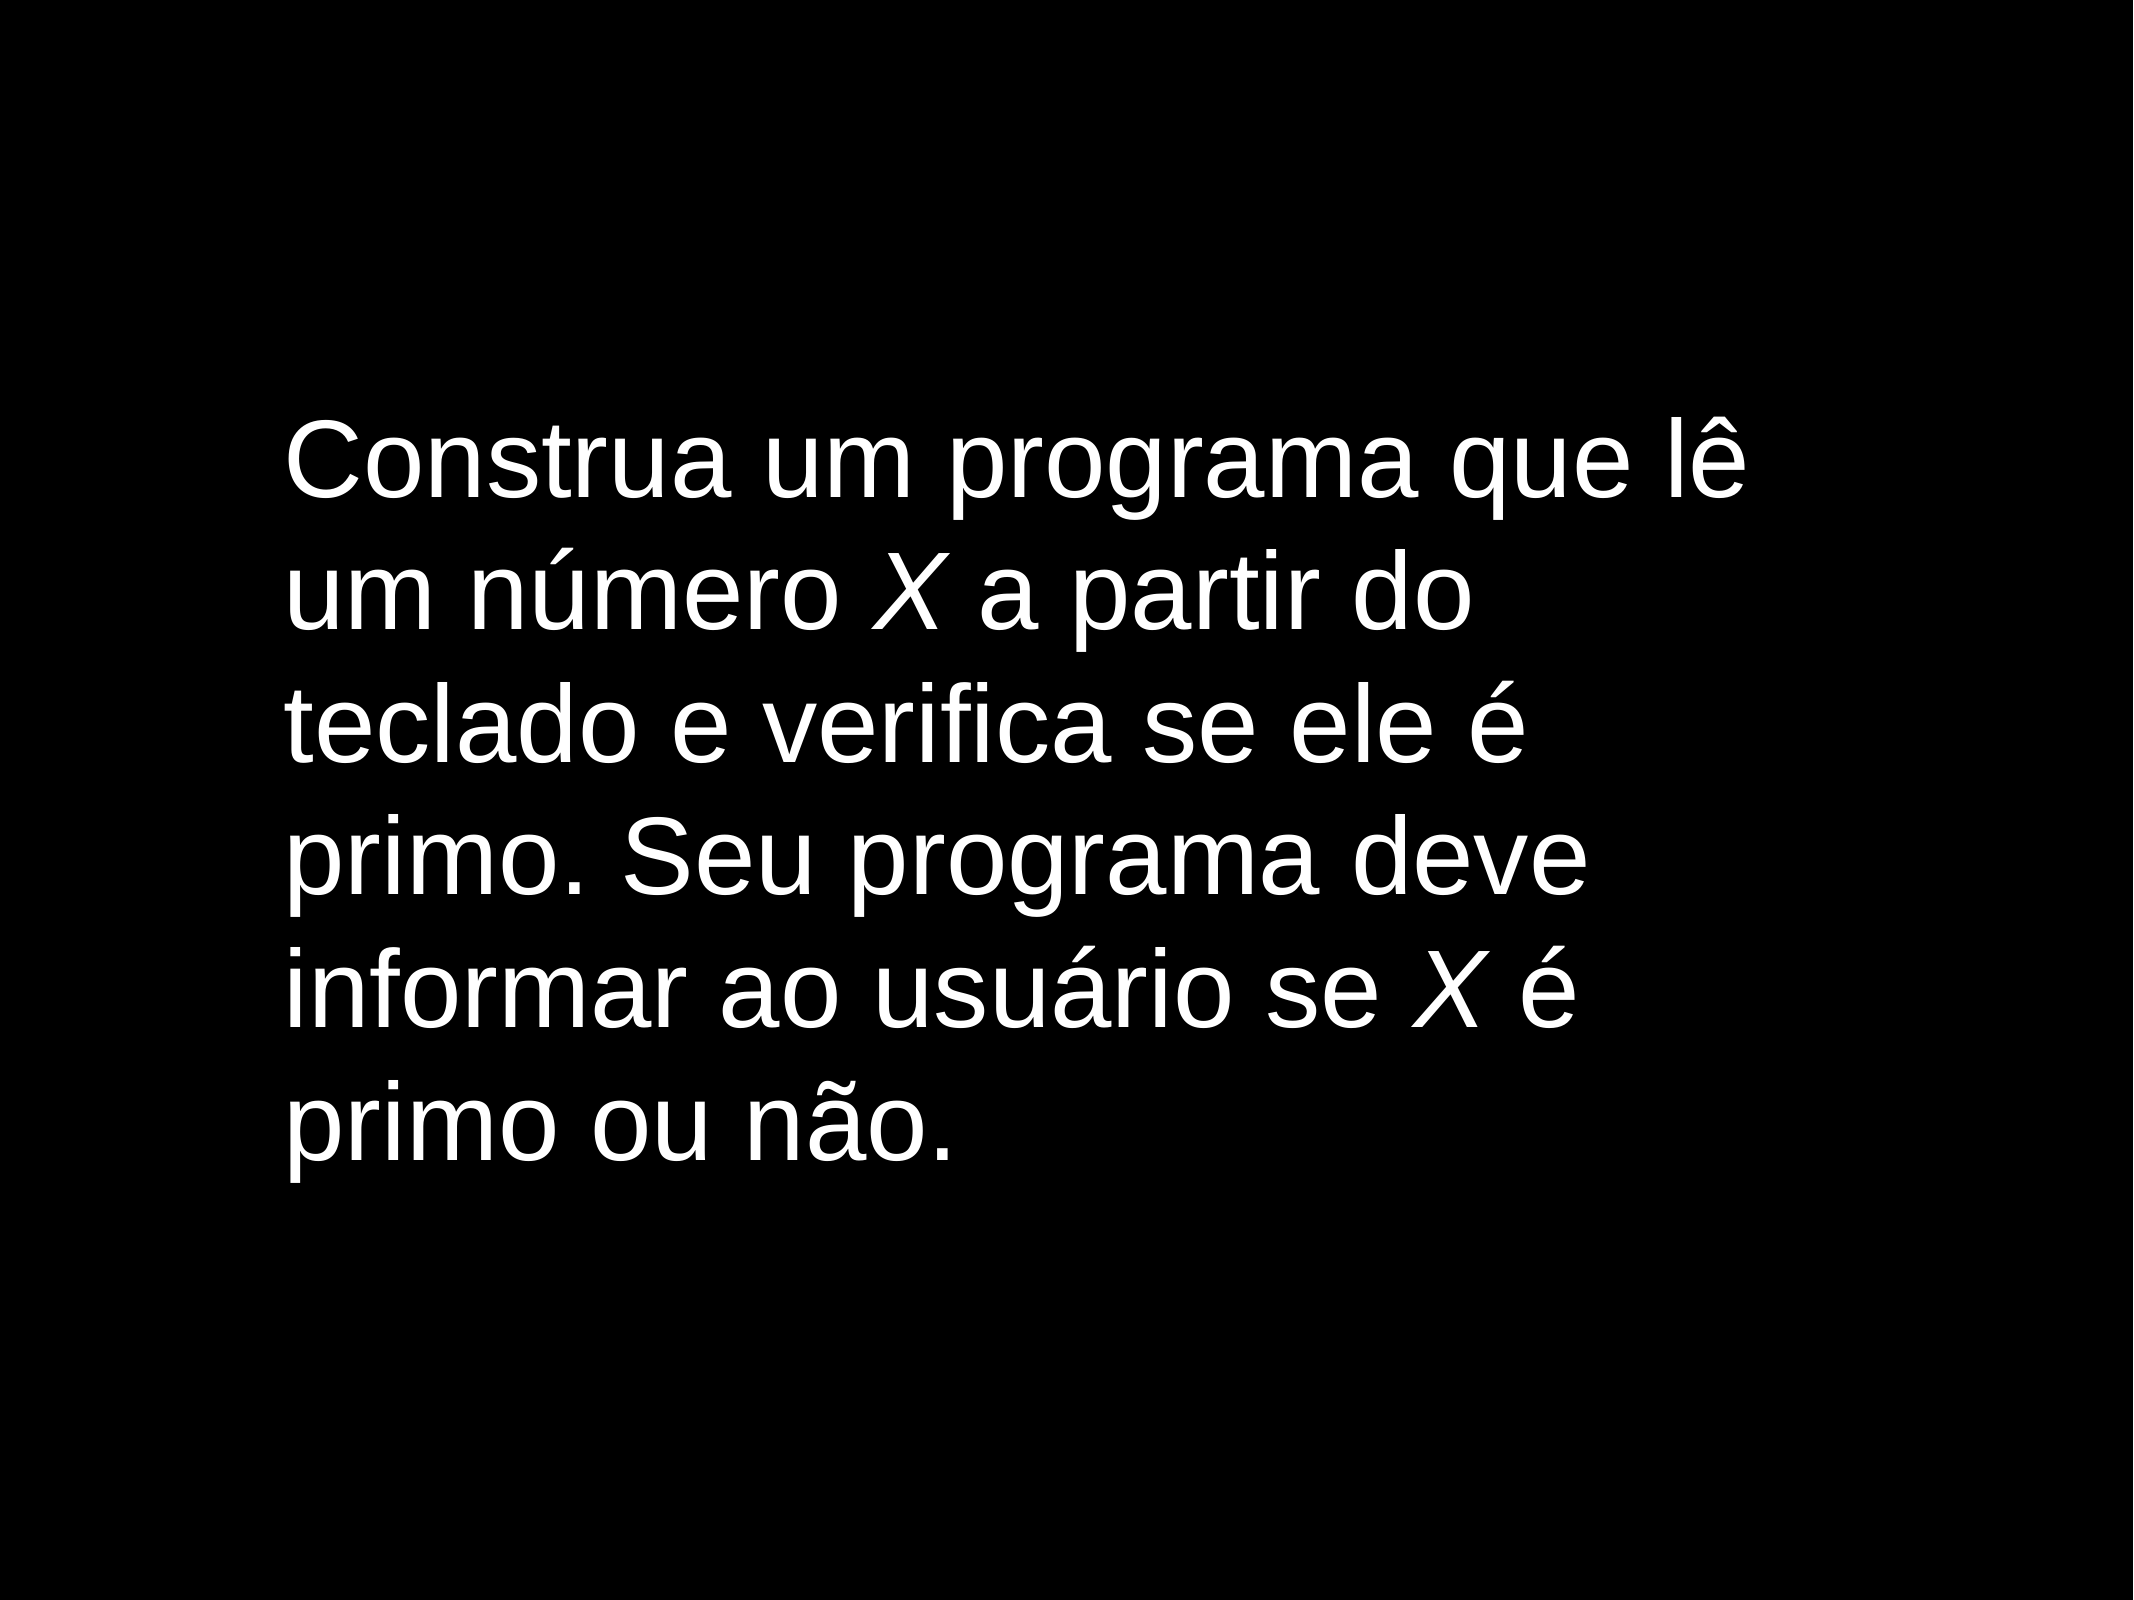

# Construa um programa que lê um número X a partir do teclado e verifica se ele é primo. Seu programa deve informar ao usuário se X é primo ou não.